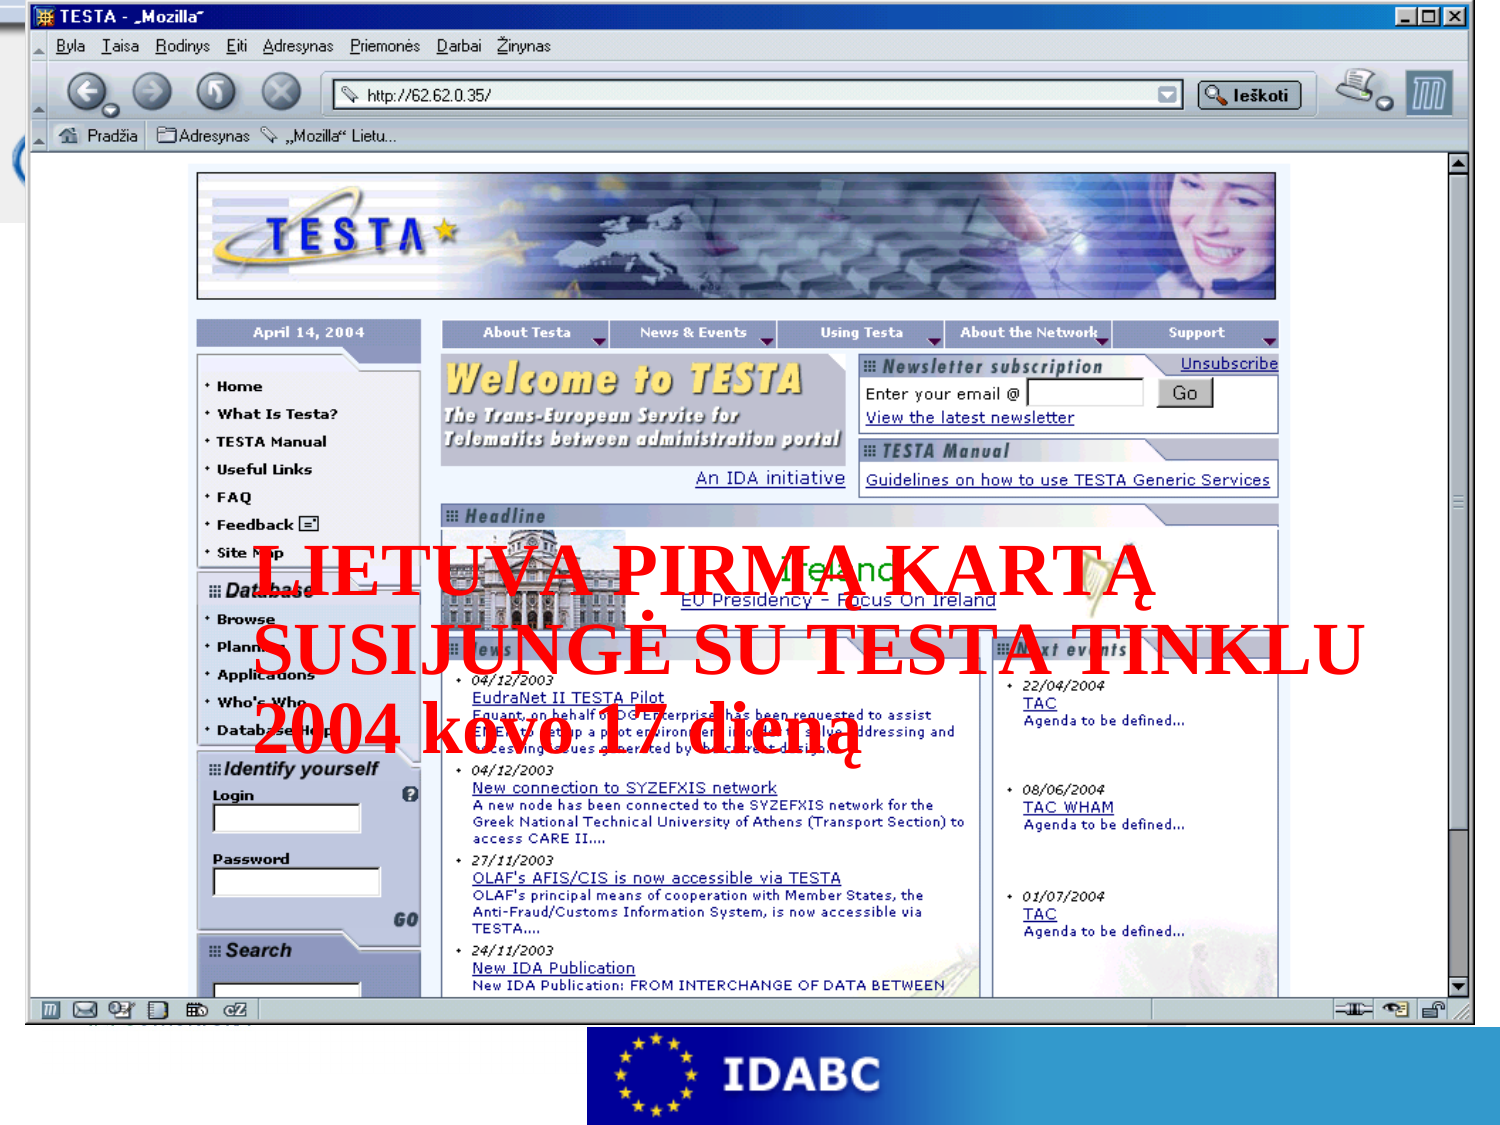

#
LIETUVA PIRMĄ KARTĄ SUSIJUNGĖ SU TESTA TINKLU
2004 kovo 17 dieną